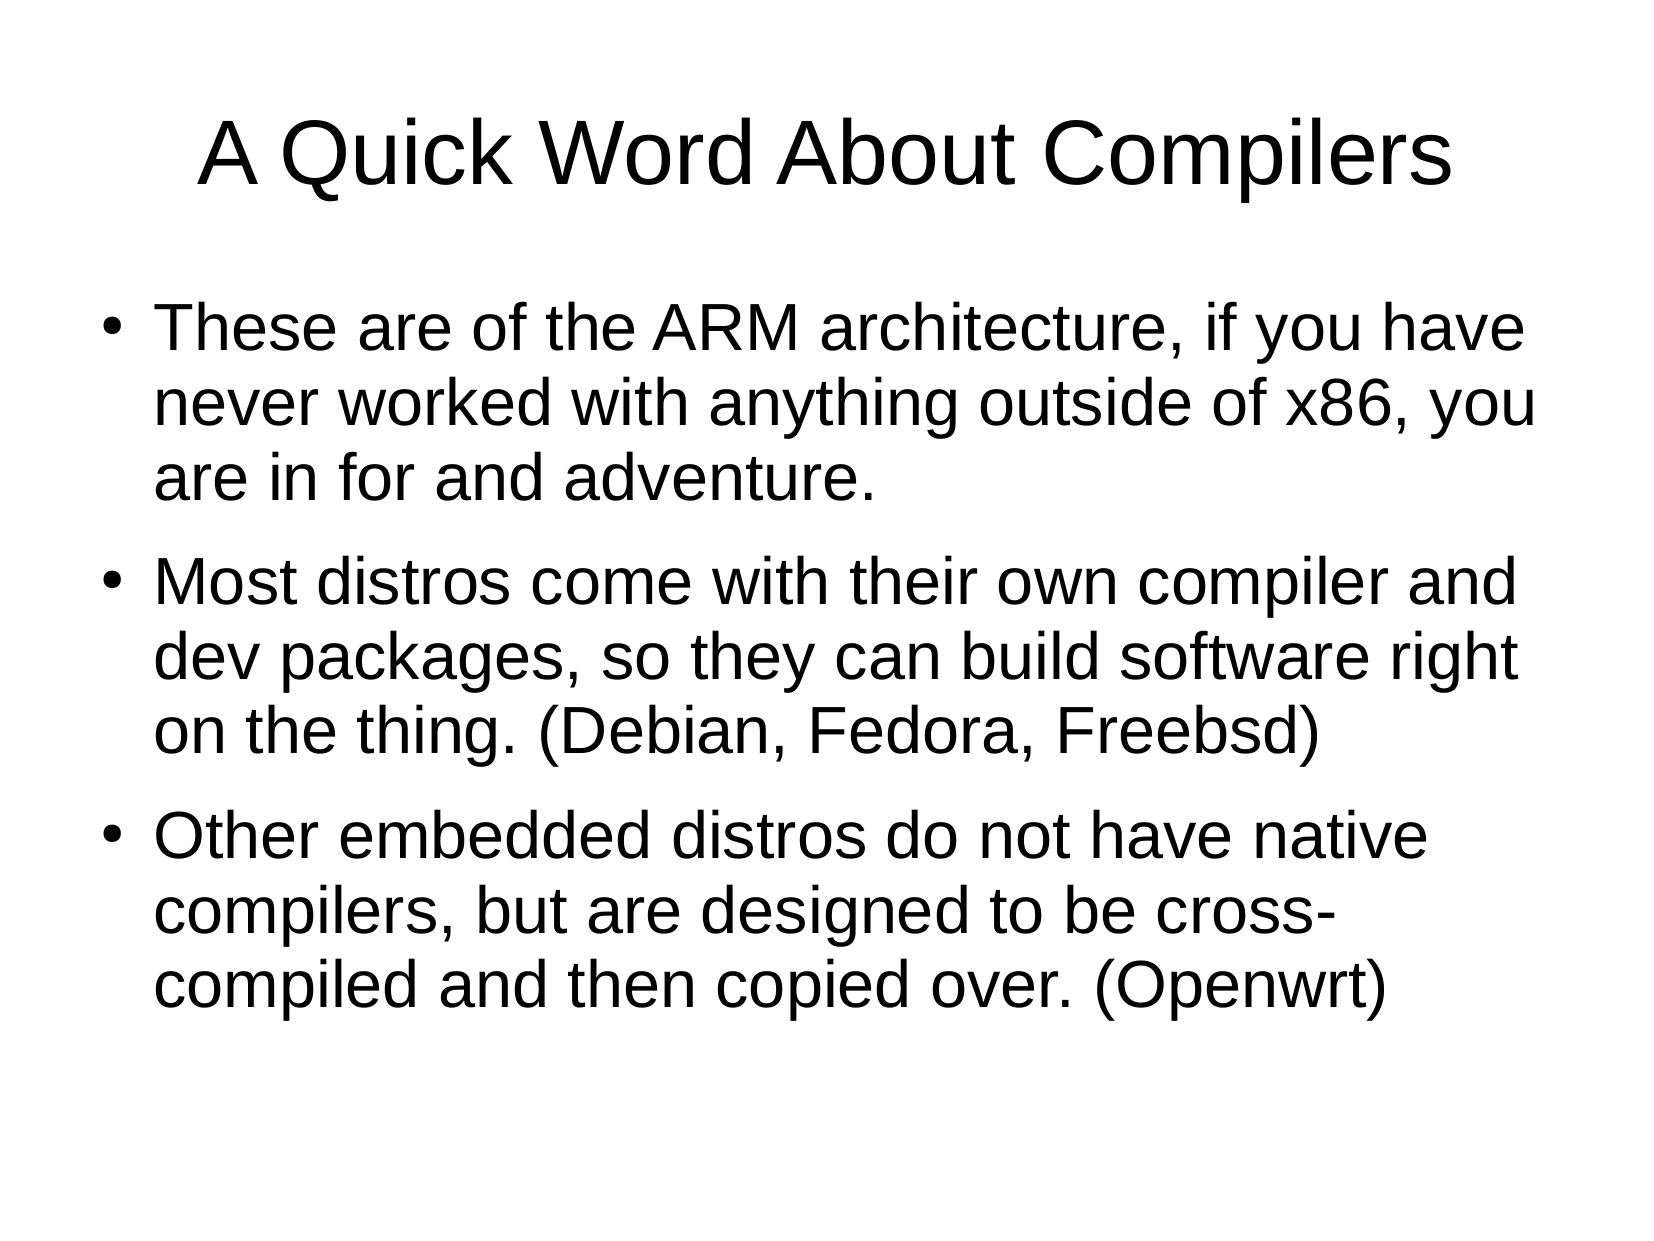

# A Quick Word About Compilers
These are of the ARM architecture, if you have never worked with anything outside of x86, you are in for and adventure.
Most distros come with their own compiler and dev packages, so they can build software right on the thing. (Debian, Fedora, Freebsd)
Other embedded distros do not have native compilers, but are designed to be cross-compiled and then copied over. (Openwrt)